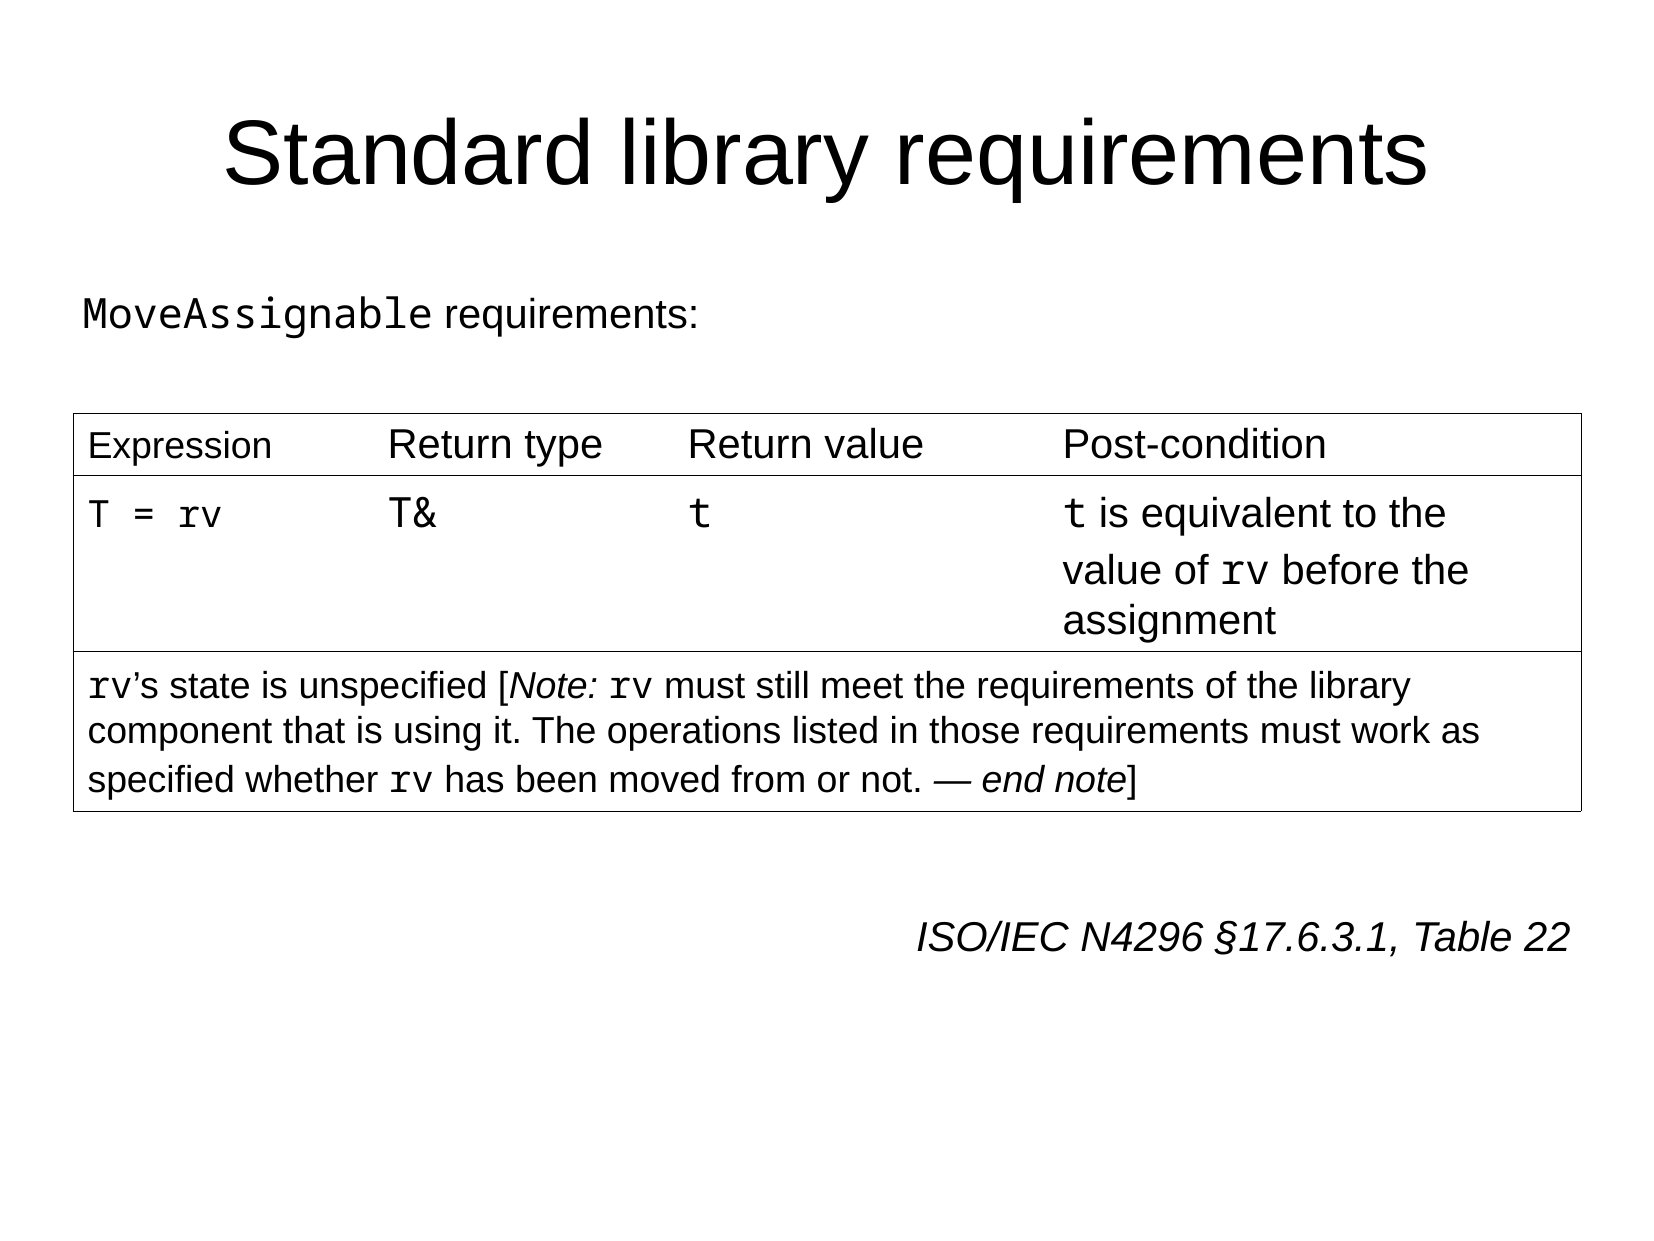

Standard library requirements
# MoveAssignable requirements:
| Expression Return type Return value Post-condition |
| --- |
| T = rv T& t t is equivalent to the value of rv before the assignment |
| rv’s state is unspecified [Note: rv must still meet the requirements of the library component that is using it. The operations listed in those requirements must work as specified whether rv has been moved from or not. — end note] |
ISO/IEC N4296 §17.6.3.1, Table 22